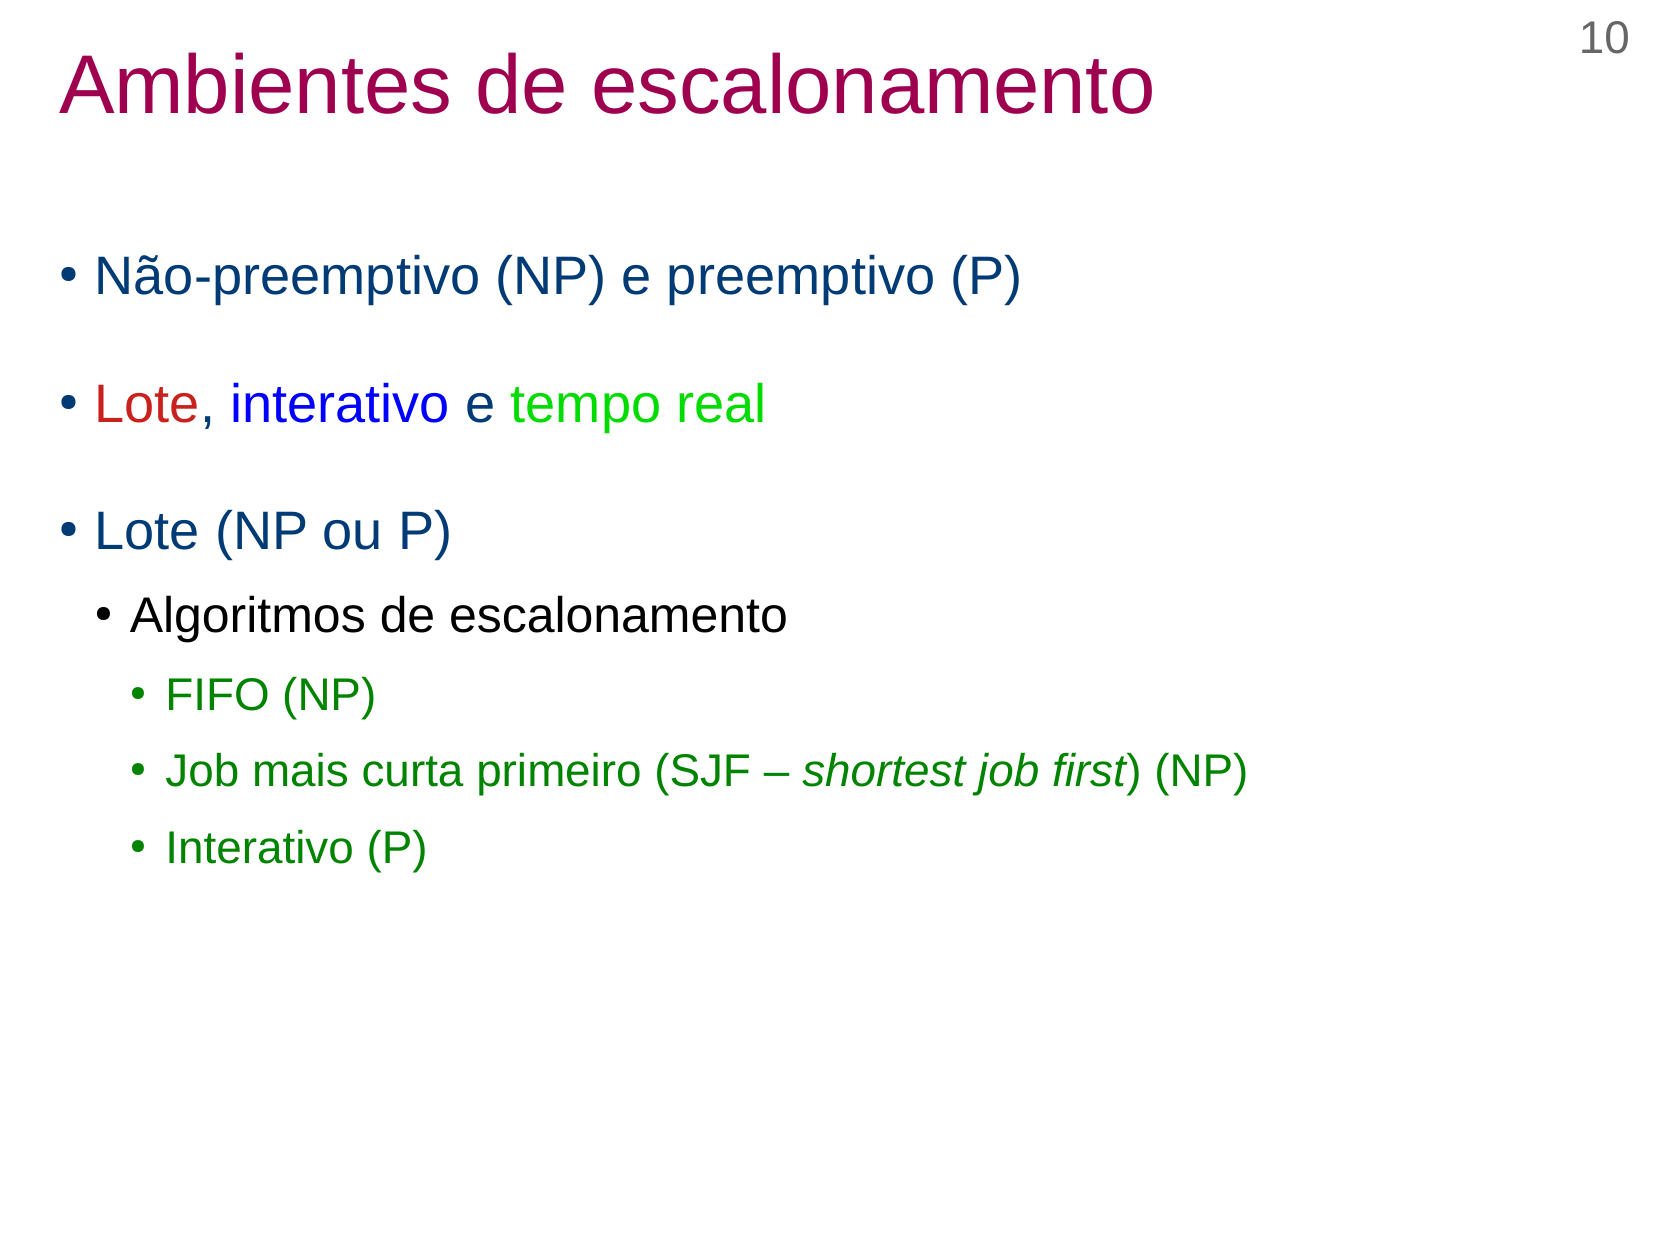

10
# Ambientes de escalonamento
Não-preemptivo (NP) e preemptivo (P)
Lote, interativo e tempo real
Lote (NP ou P)
Algoritmos de escalonamento
FIFO (NP)
Job mais curta primeiro (SJF – shortest job first) (NP)
Interativo (P)